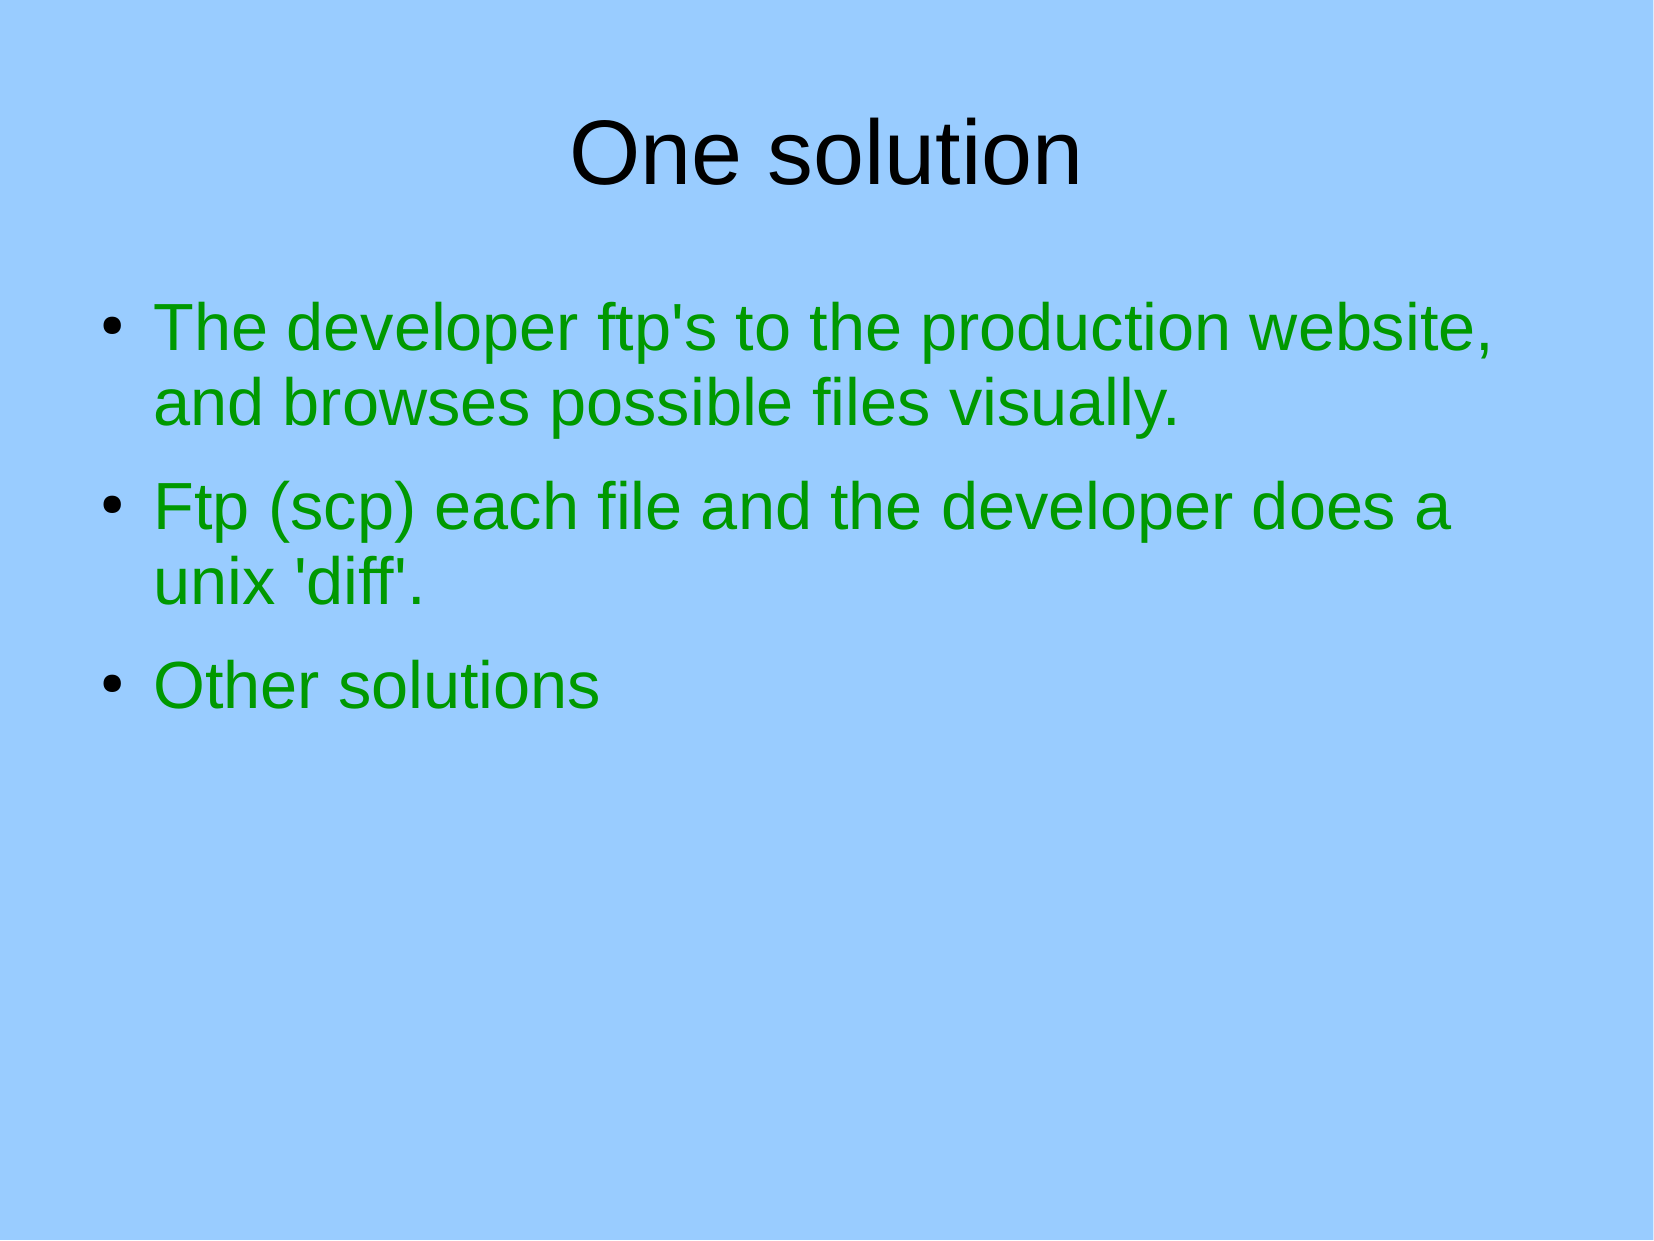

# One solution
The developer ftp's to the production website, and browses possible files visually.
Ftp (scp) each file and the developer does a unix 'diff'.
Other solutions